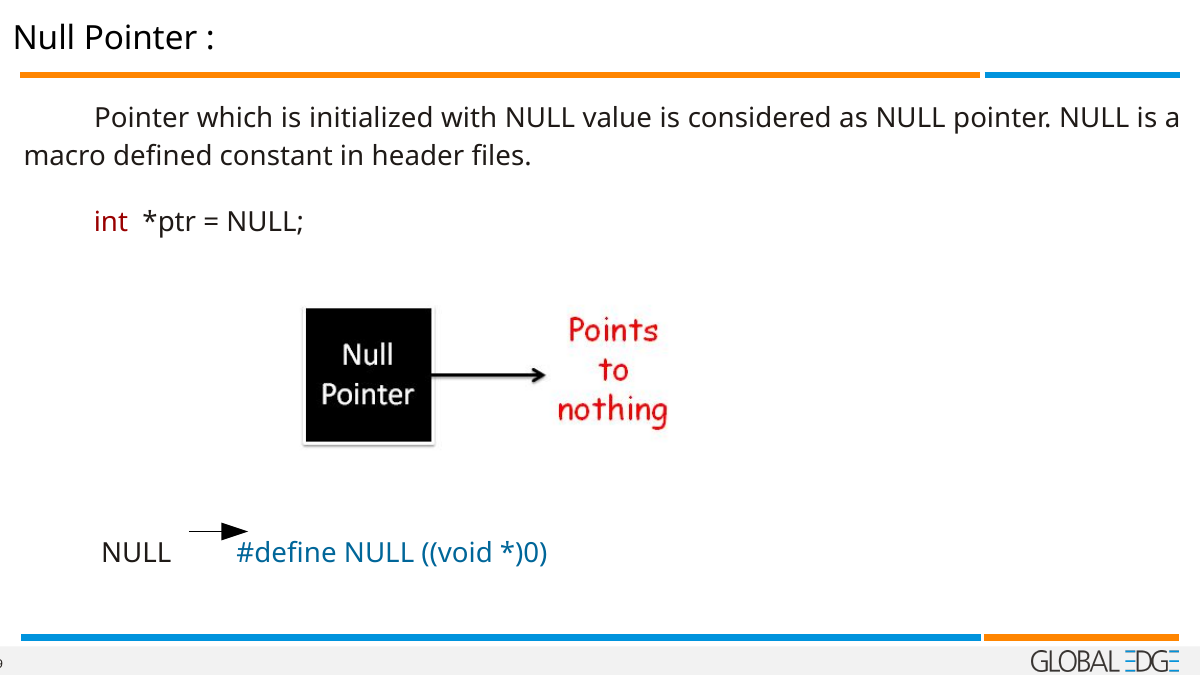

# Null Pointer :
 	Pointer which is initialized with NULL value is considered as NULL pointer. NULL is a macro defined constant in header files.
 			int *ptr = NULL;
 	 NULL #define NULL ((void *)0)